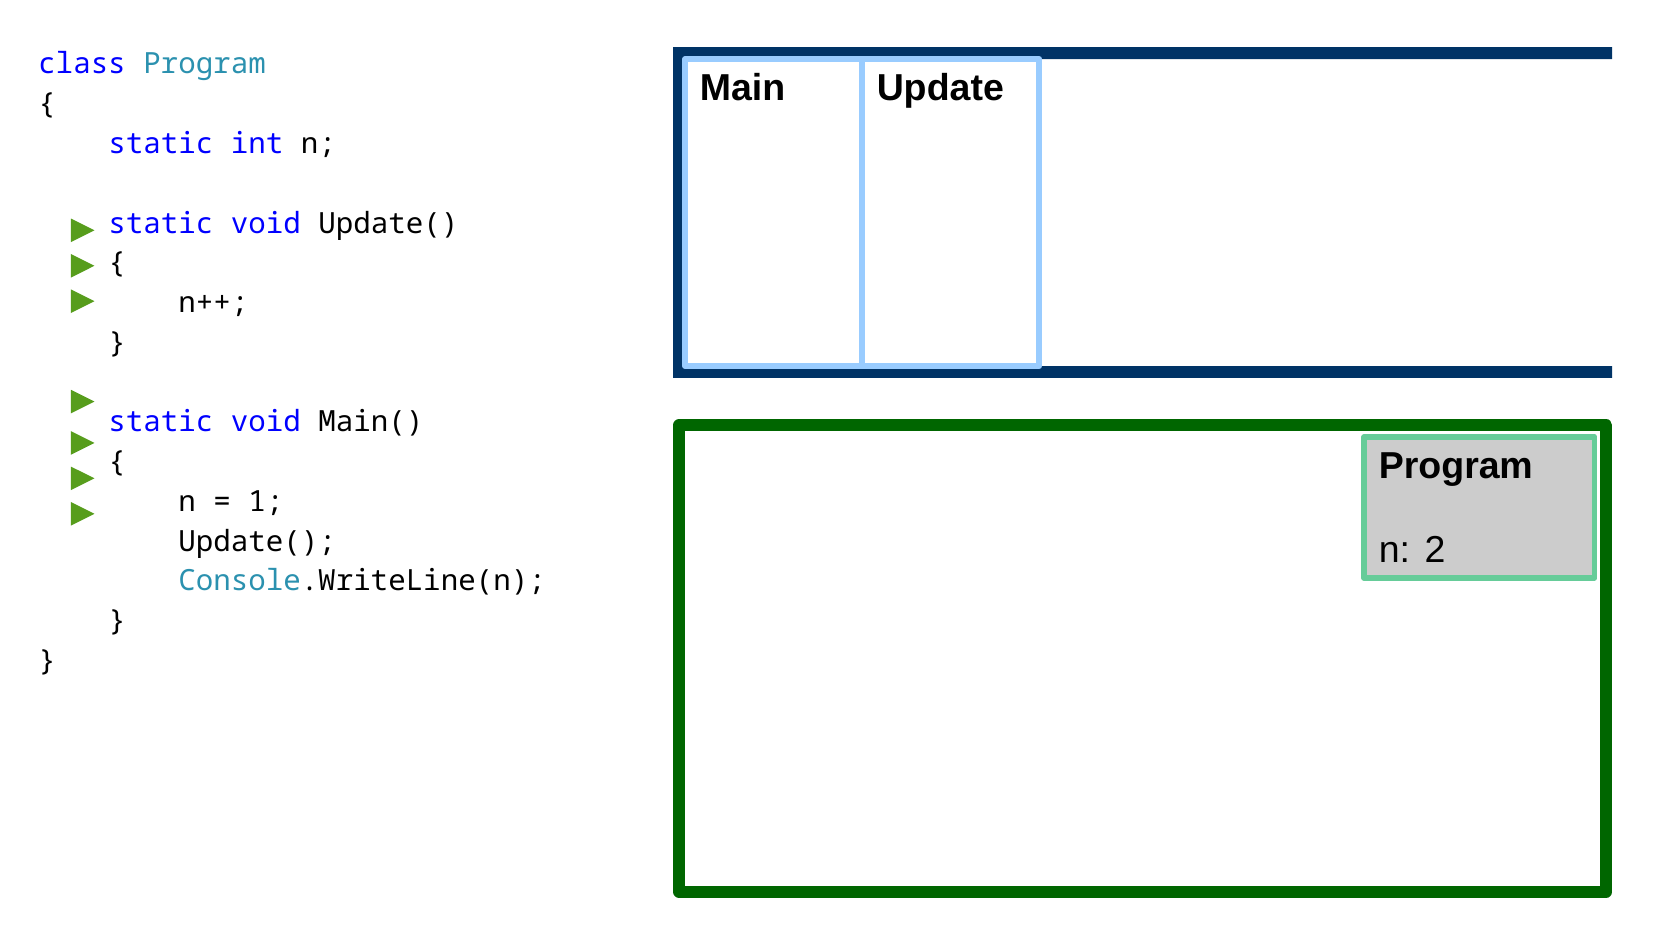

class Program
{
 static int n;
 static void Update()
 {
 n++;
 }
 static void Main()
 {
 n = 1;
 Update();
 Console.WriteLine(n);
 }
}
Main
Update
Program
n: 0
1
2